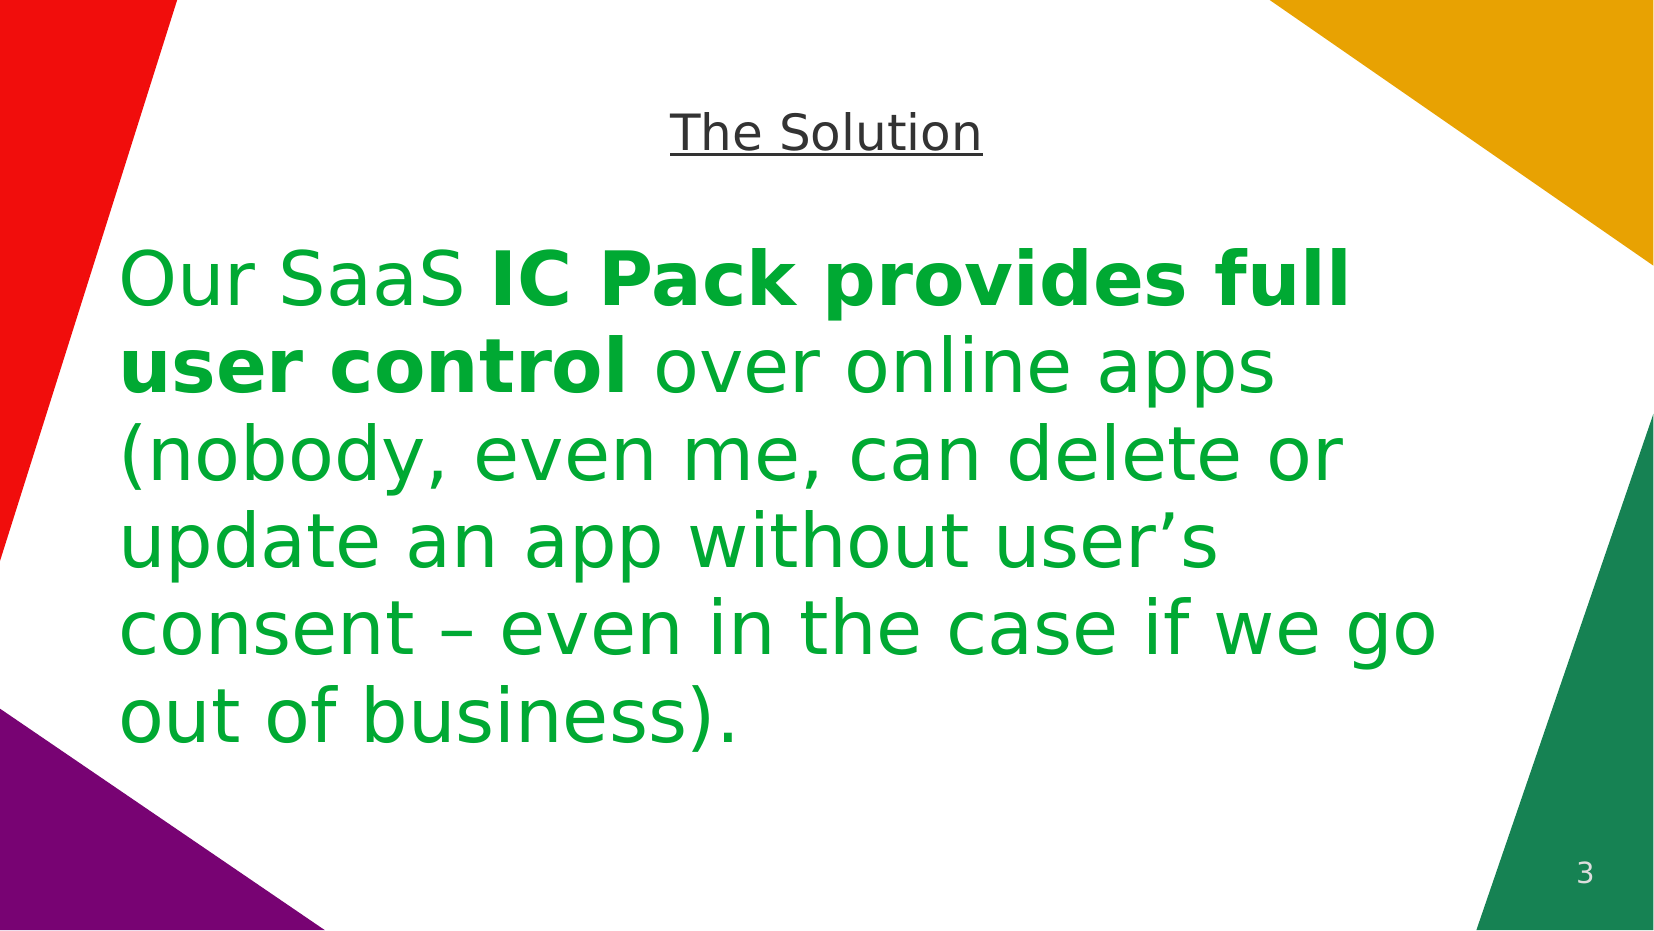

# The Solution
Our SaaS IC Pack provides full user control over online apps (nobody, even me, can delete or update an app without user’s consent – even in the case if we go out of business).
3